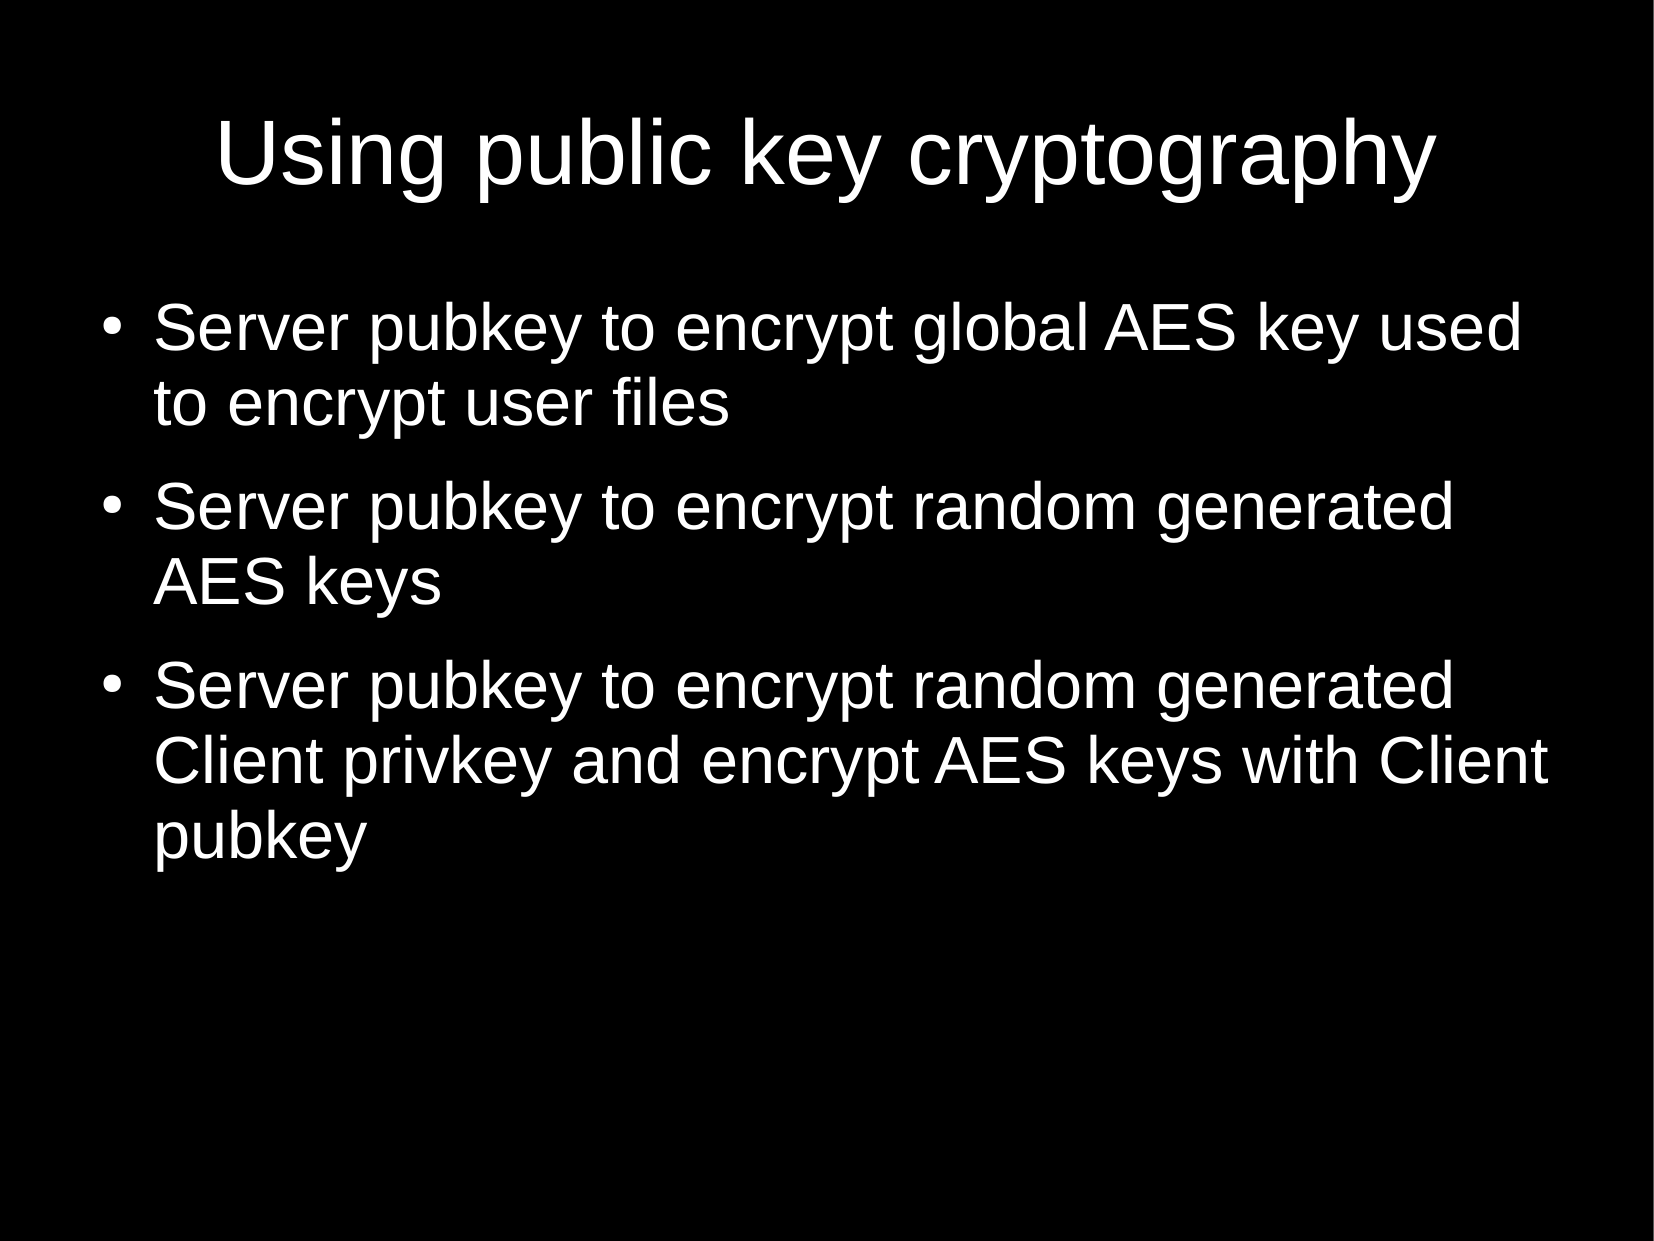

# Using public key cryptography
Server pubkey to encrypt global AES key used to encrypt user files
Server pubkey to encrypt random generated AES keys
Server pubkey to encrypt random generated Client privkey and encrypt AES keys with Client pubkey